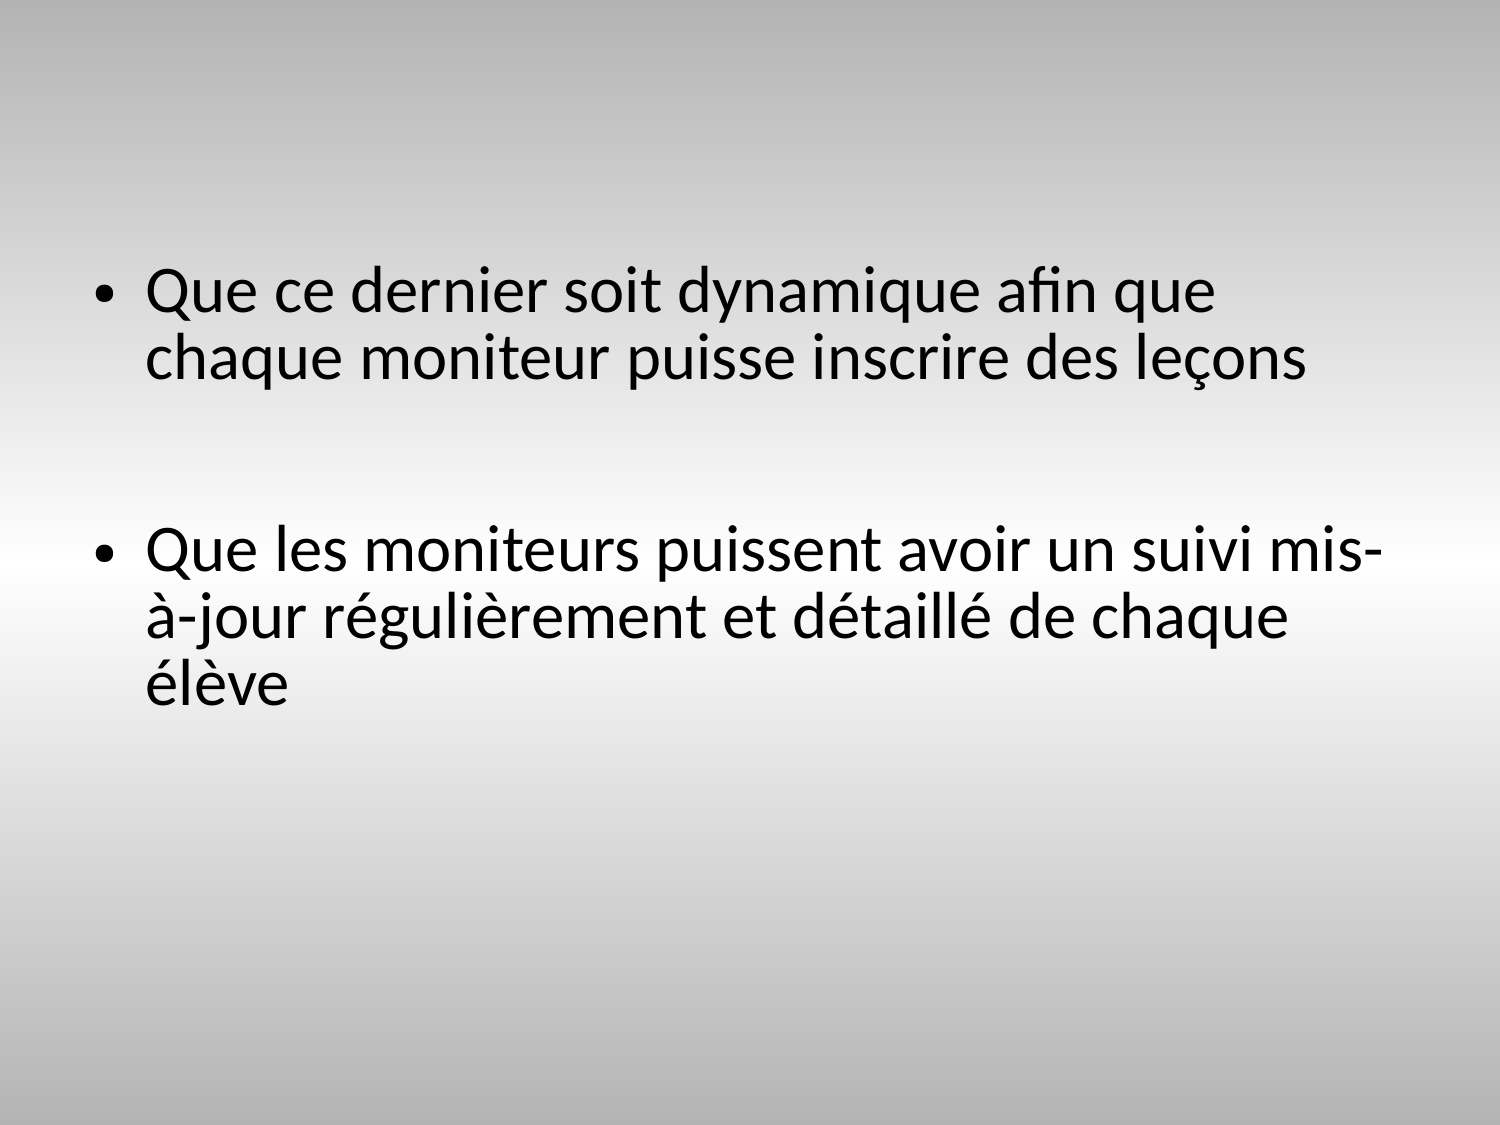

#
Que ce dernier soit dynamique afin que chaque moniteur puisse inscrire des leçons
Que les moniteurs puissent avoir un suivi mis-à-jour régulièrement et détaillé de chaque élève